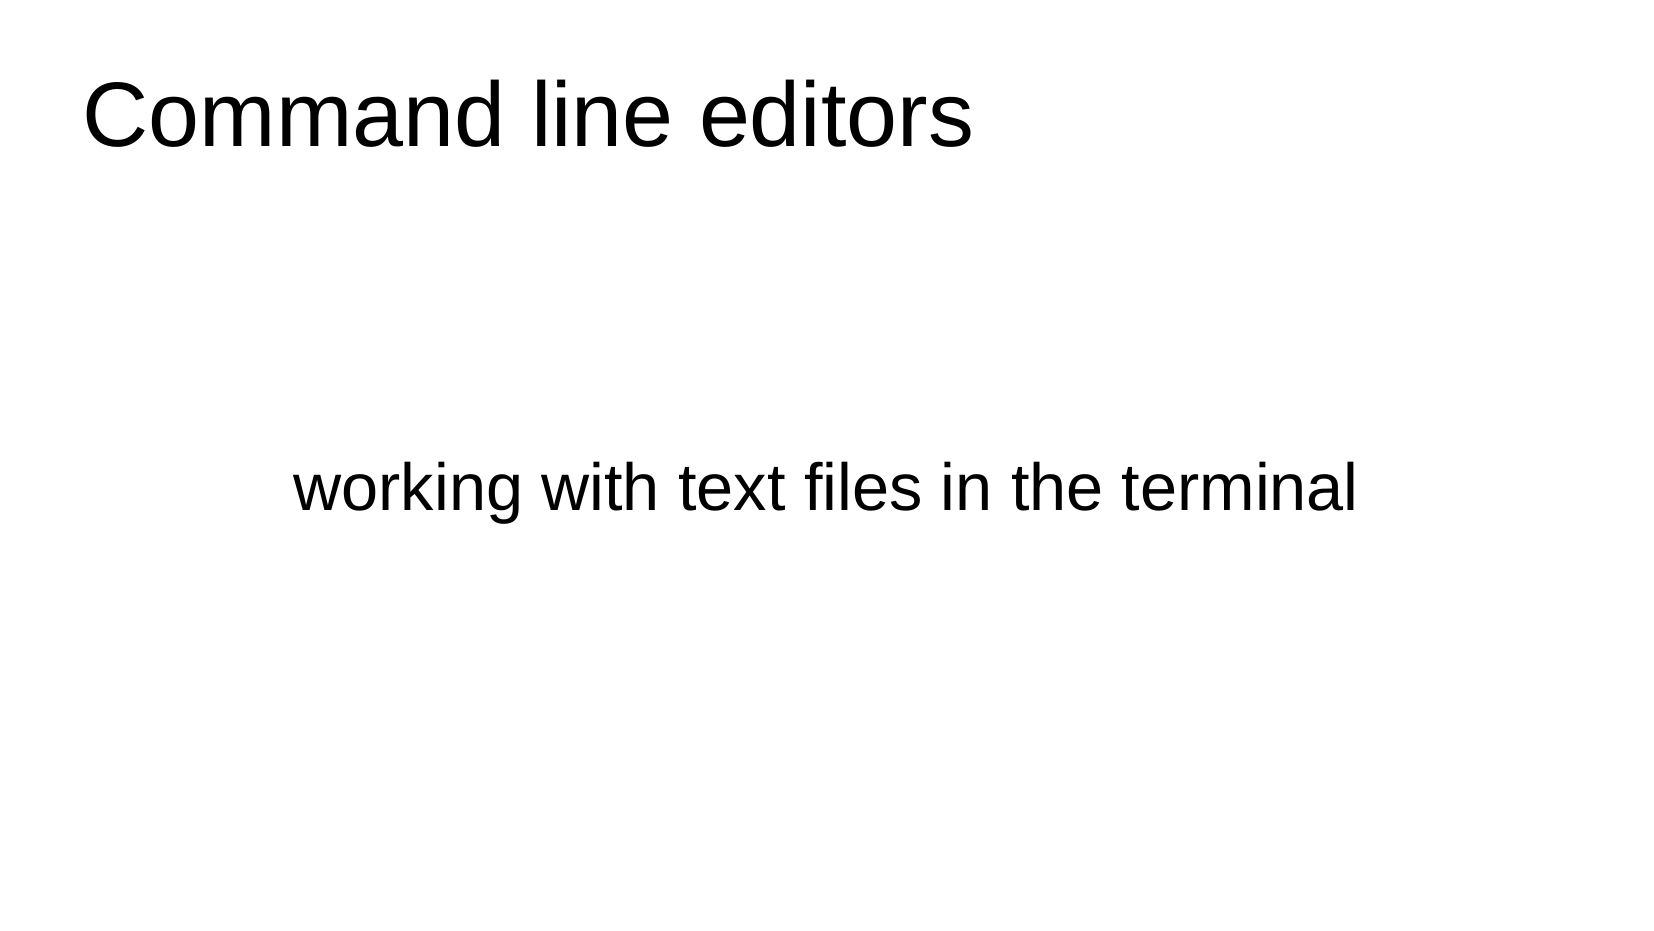

# Command line editors
working with text files in the terminal